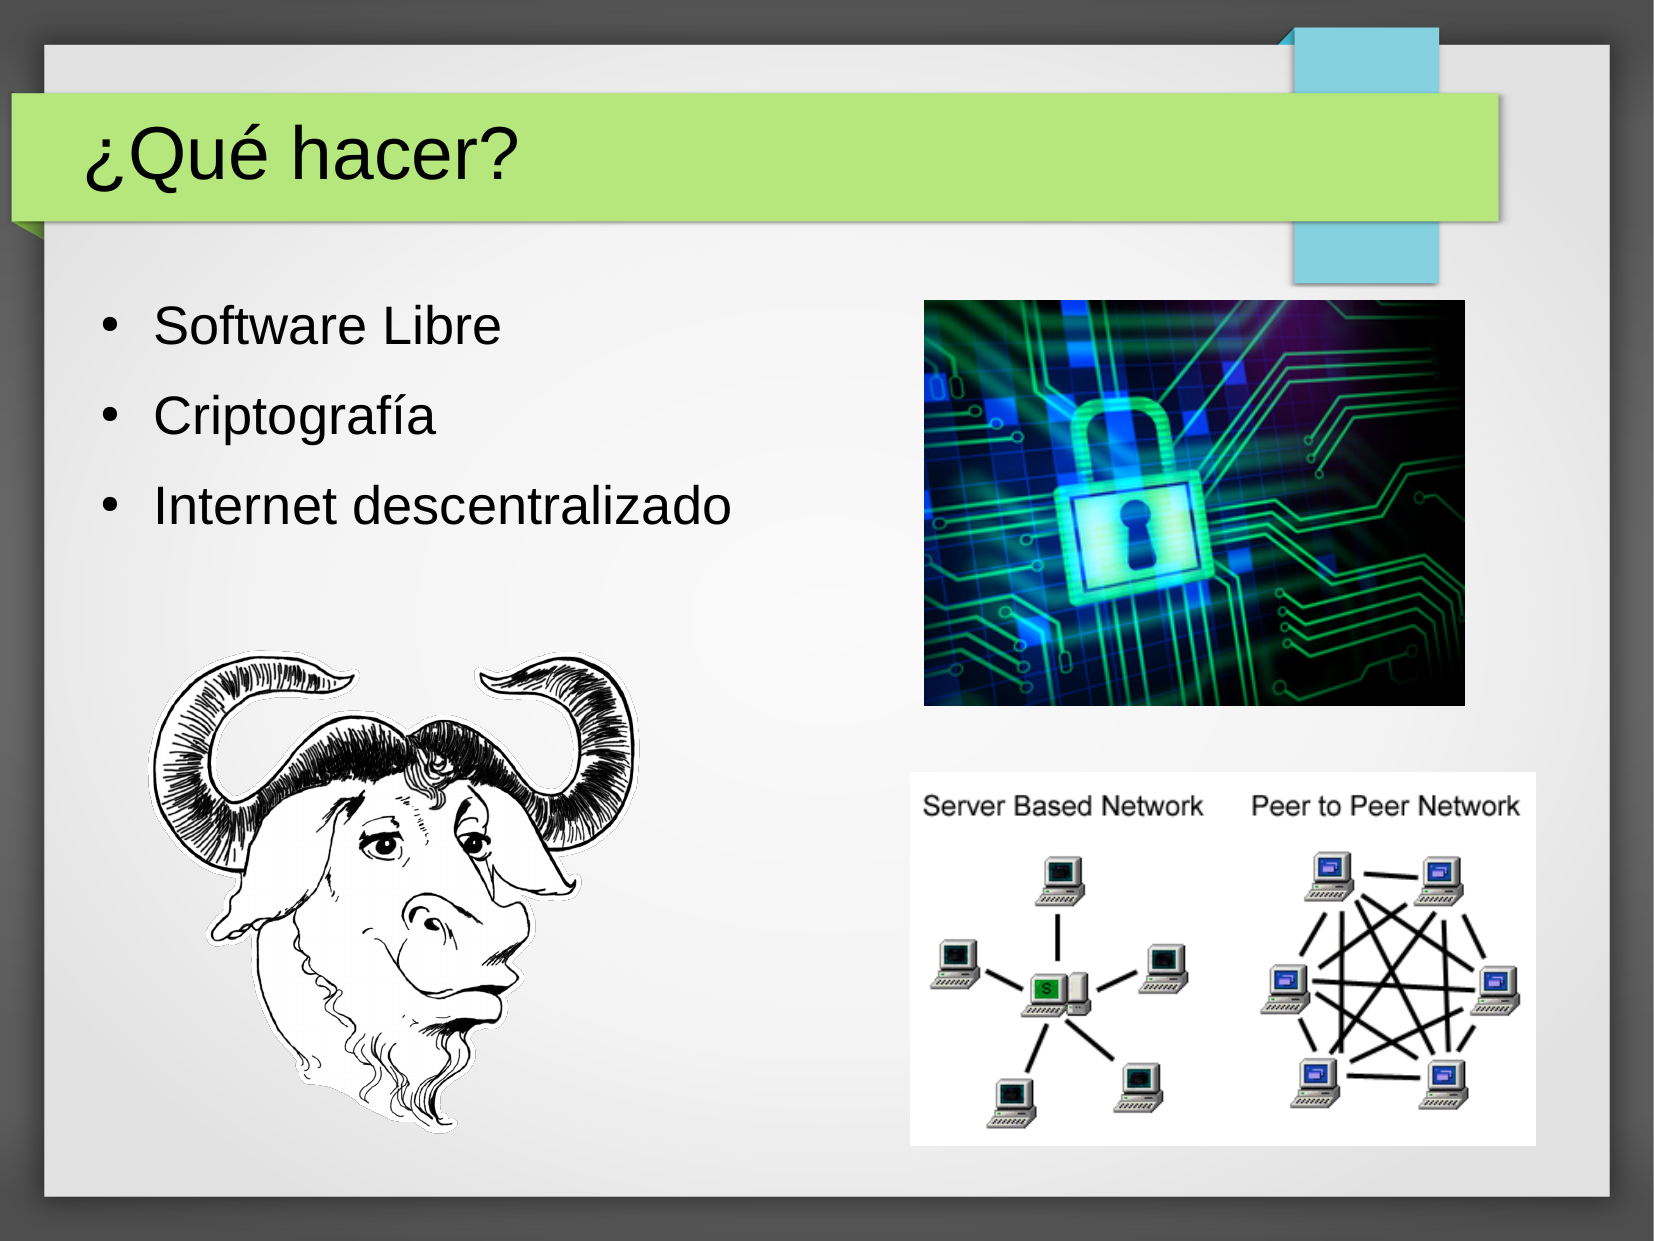

# ¿Qué hacer?
Software Libre
Criptografía
Internet descentralizado